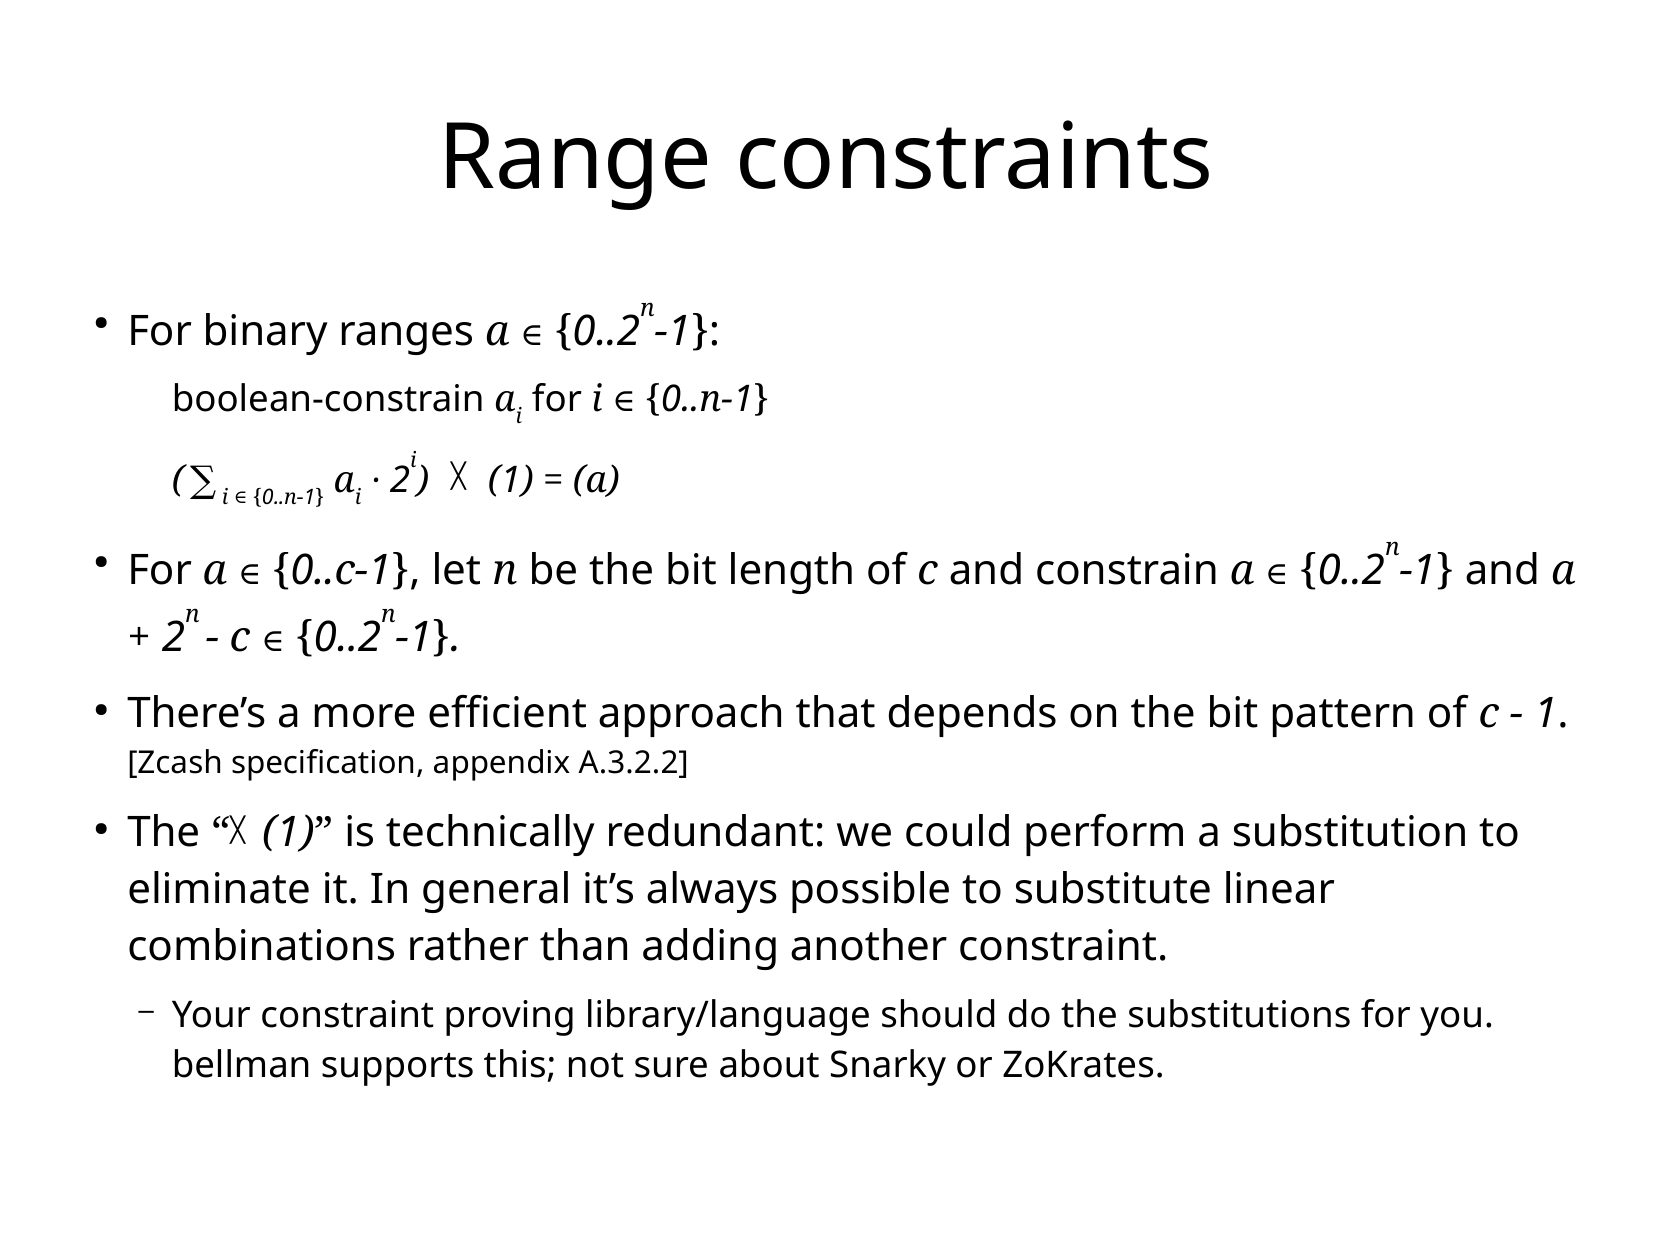

# Range constraints
For binary ranges a ∈ {0..2n-1}:
boolean-constrain ai for i ∈ {0..n-1}
( ∑ i ∈ {0..n-1} ai · 2i) ╳ (1) = (a)
For a ∈ {0..c-1}, let n be the bit length of c and constrain a ∈ {0..2n-1} and a + 2n - c ∈ {0..2n-1}.
There’s a more efficient approach that depends on the bit pattern of c - 1. [Zcash specification, appendix A.3.2.2]
The “╳ (1)” is technically redundant: we could perform a substitution to eliminate it. In general it’s always possible to substitute linear combinations rather than adding another constraint.
Your constraint proving library/language should do the substitutions for you. bellman supports this; not sure about Snarky or ZoKrates.